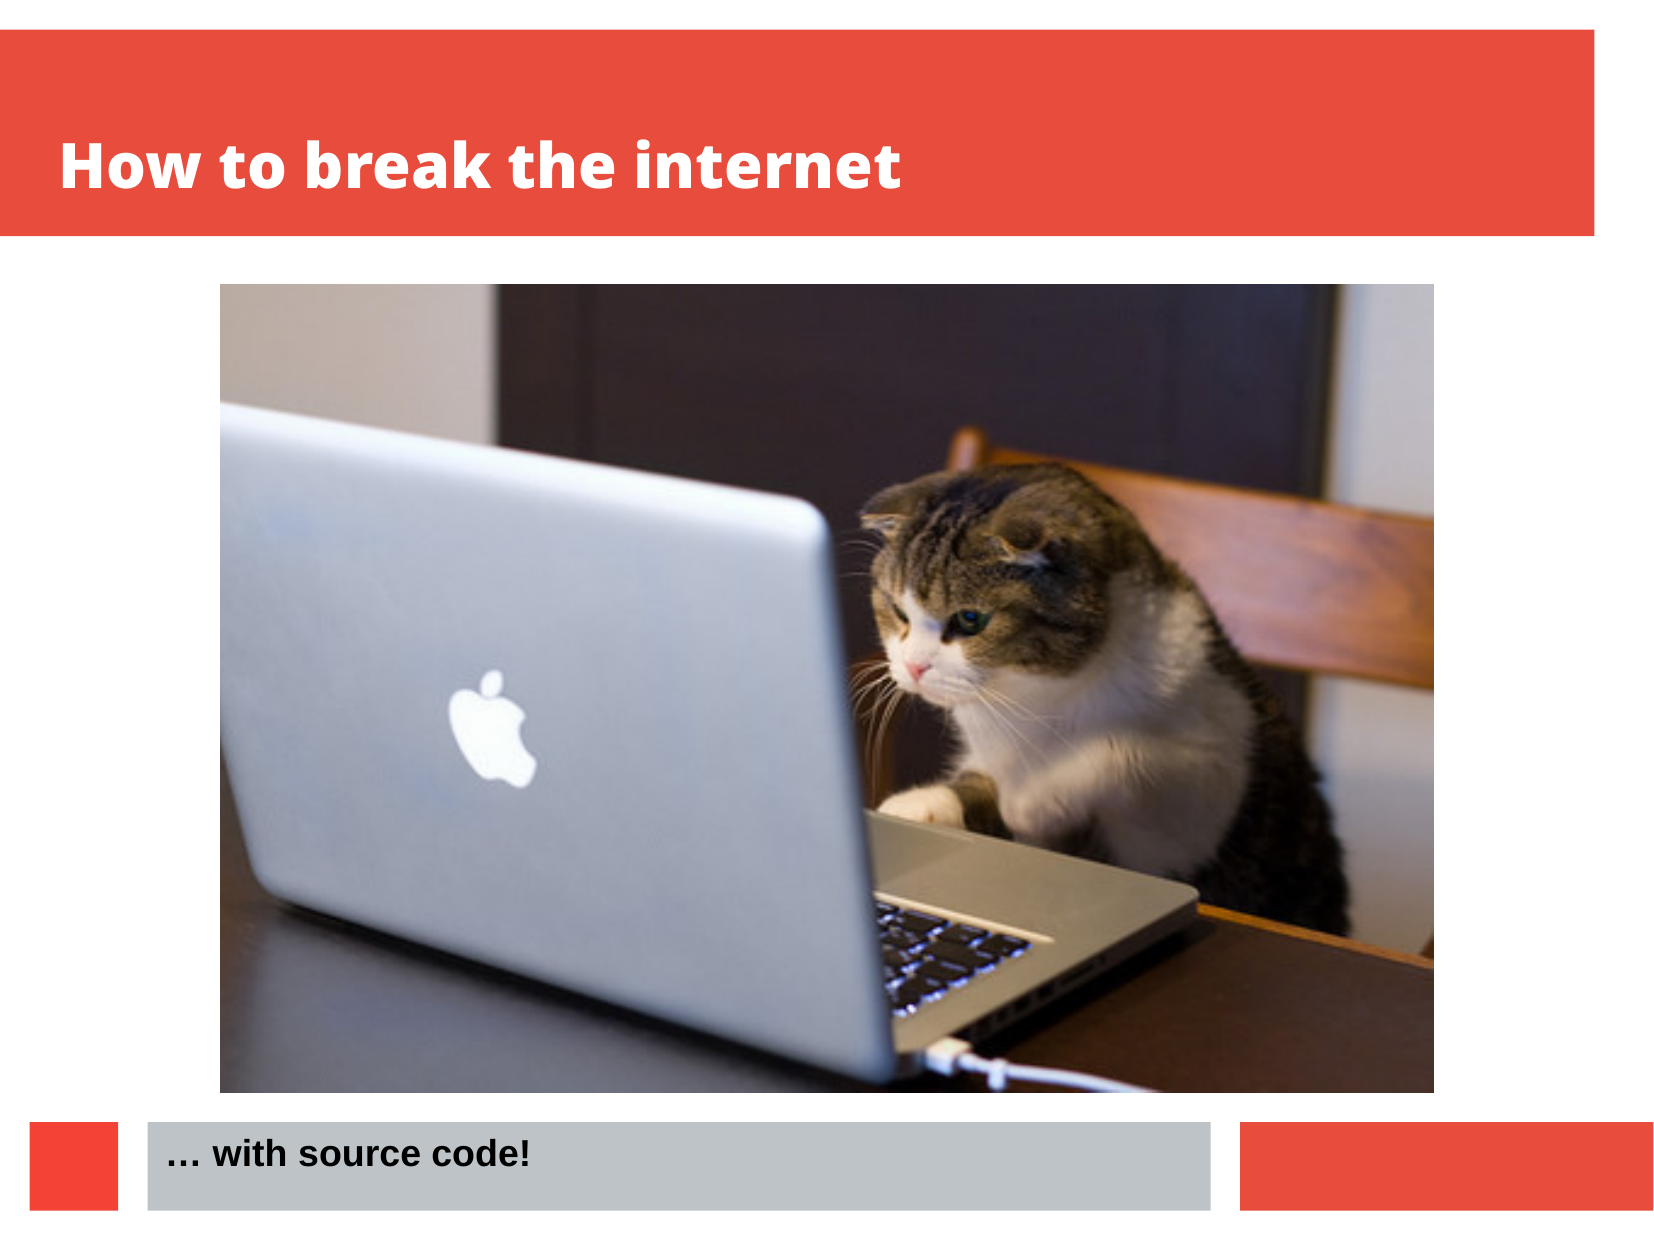

# How to break the internet
… with source code!